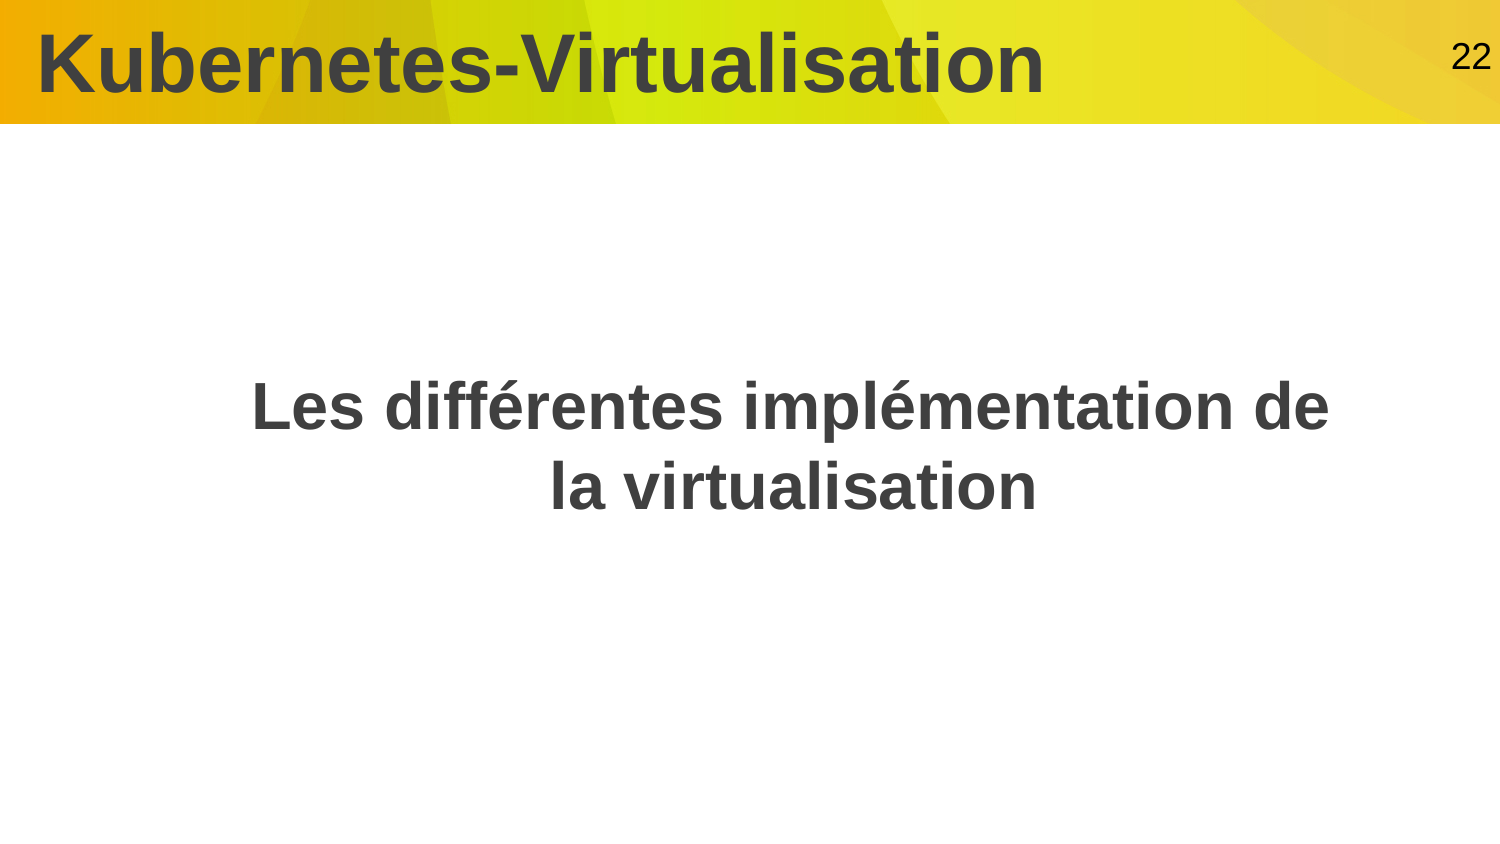

Kubernetes-Virtualisation
Les différentes implémentation de
la virtualisation